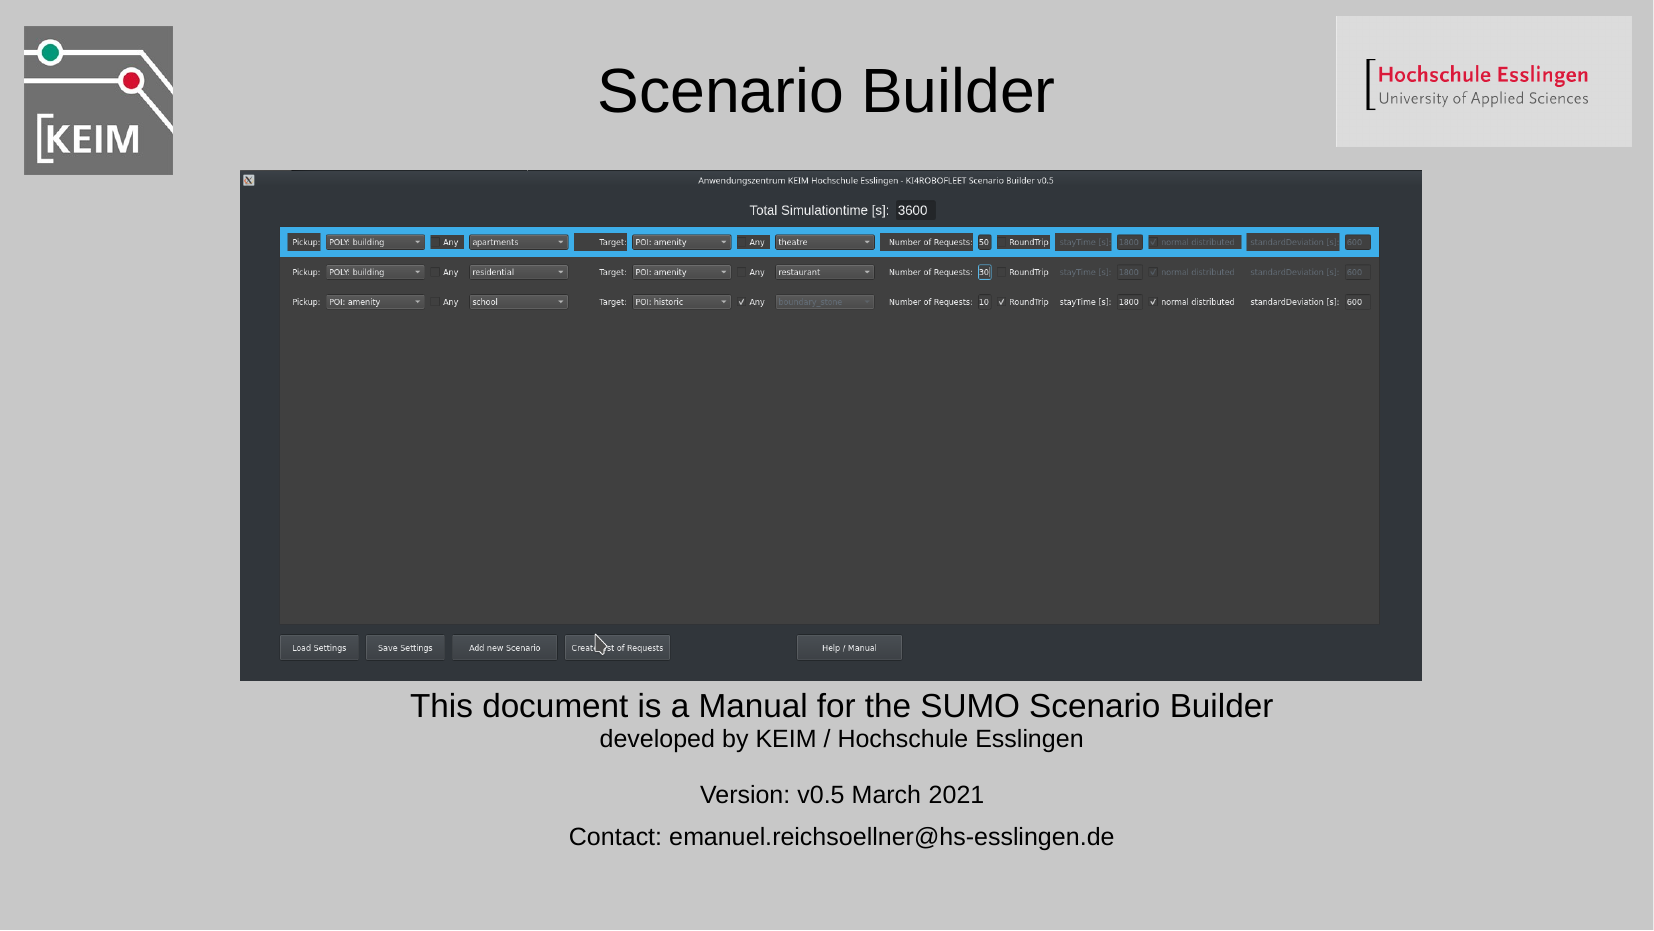

# Scenario Builder
This document is a Manual for the SUMO Scenario Builder
developed by KEIM / Hochschule Esslingen
Version: v0.5 March 2021
Contact: emanuel.reichsoellner@hs-esslingen.de